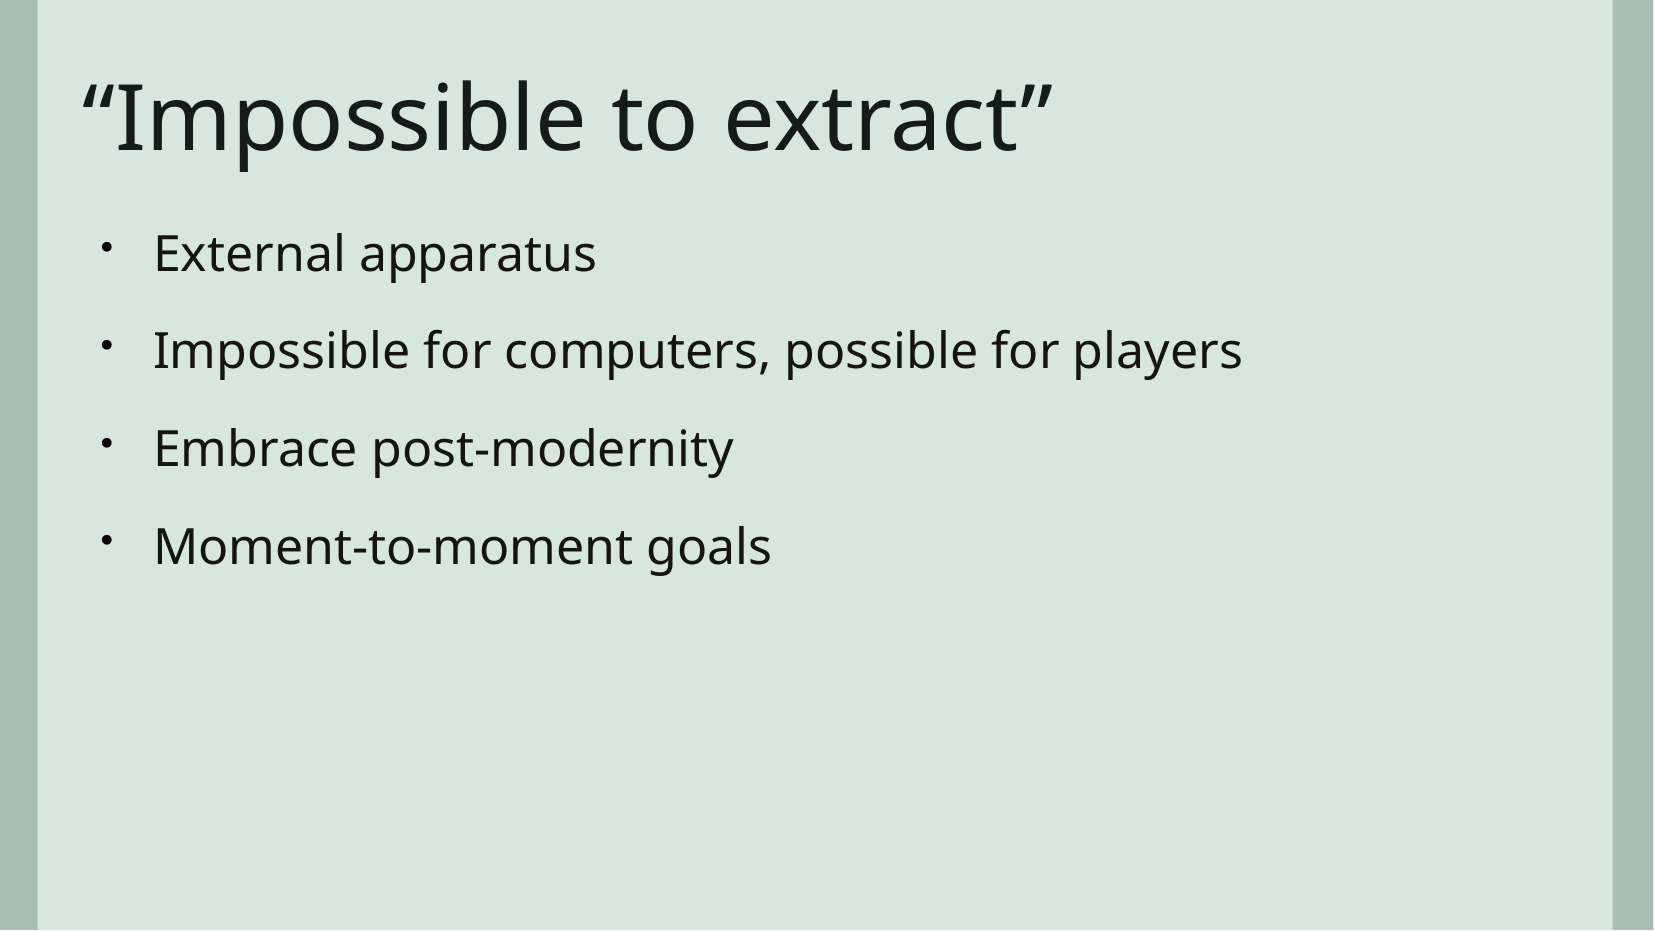

# “Impossible to extract”
External apparatus
Impossible for computers, possible for players
Embrace post-modernity
Moment-to-moment goals